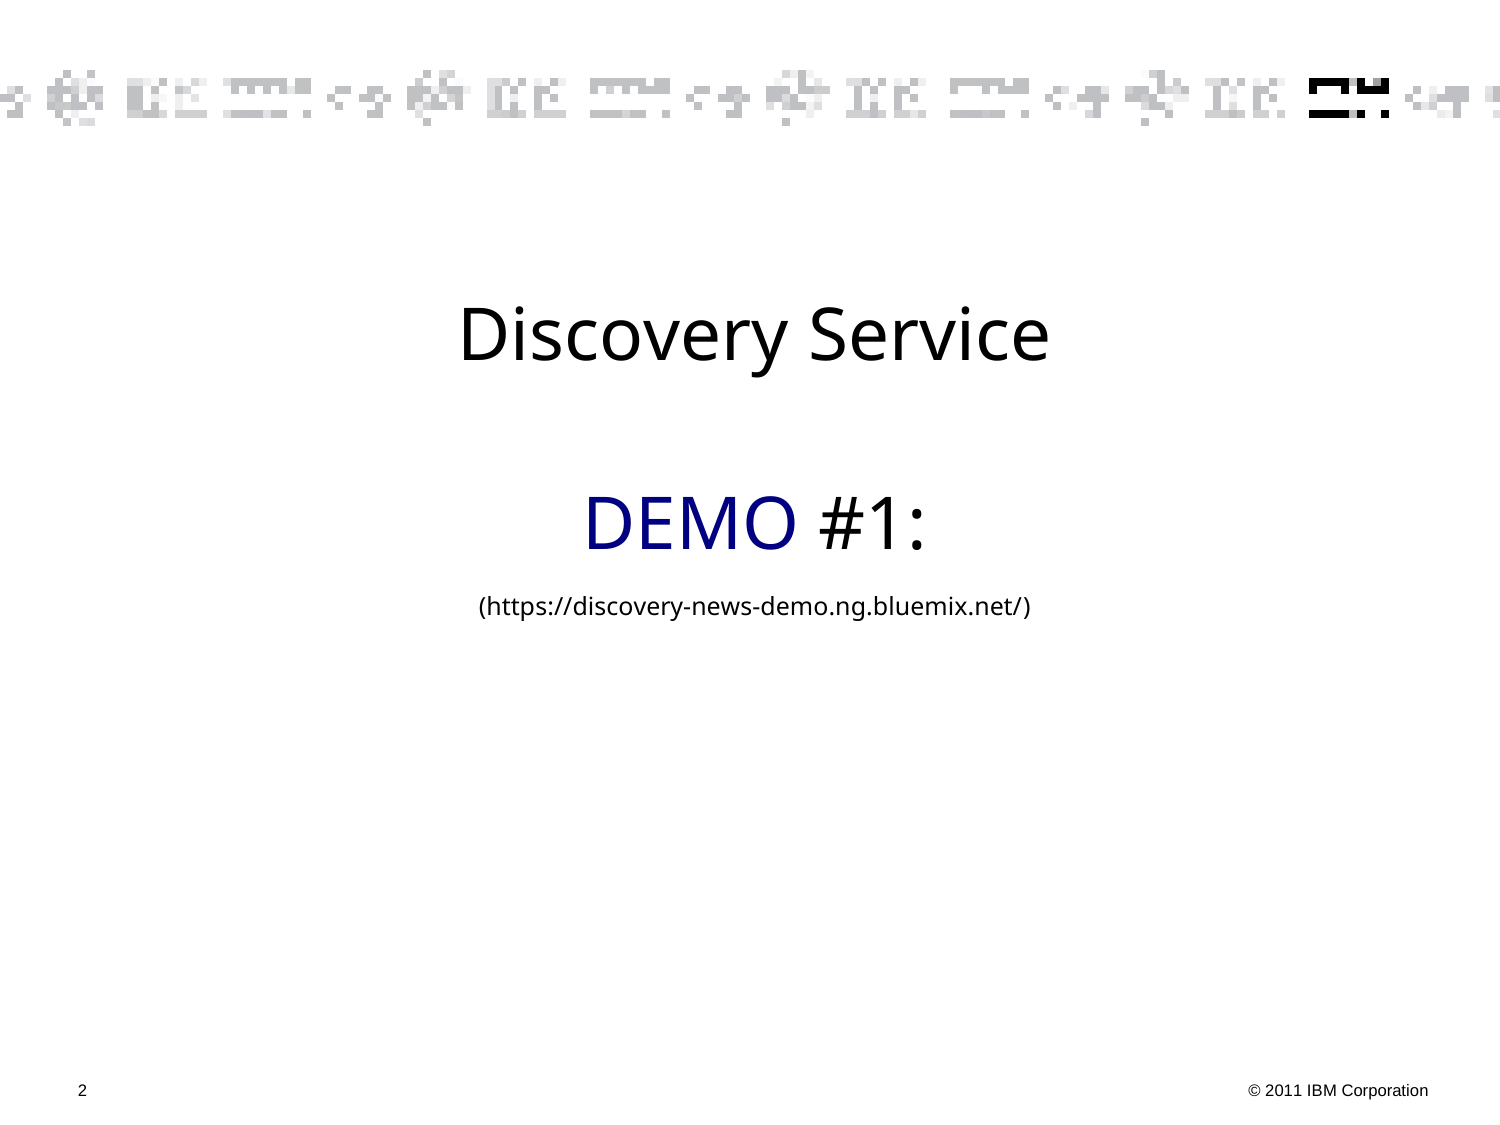

# Discovery Service
DEMO #1:
(https://discovery-news-demo.ng.bluemix.net/)
2